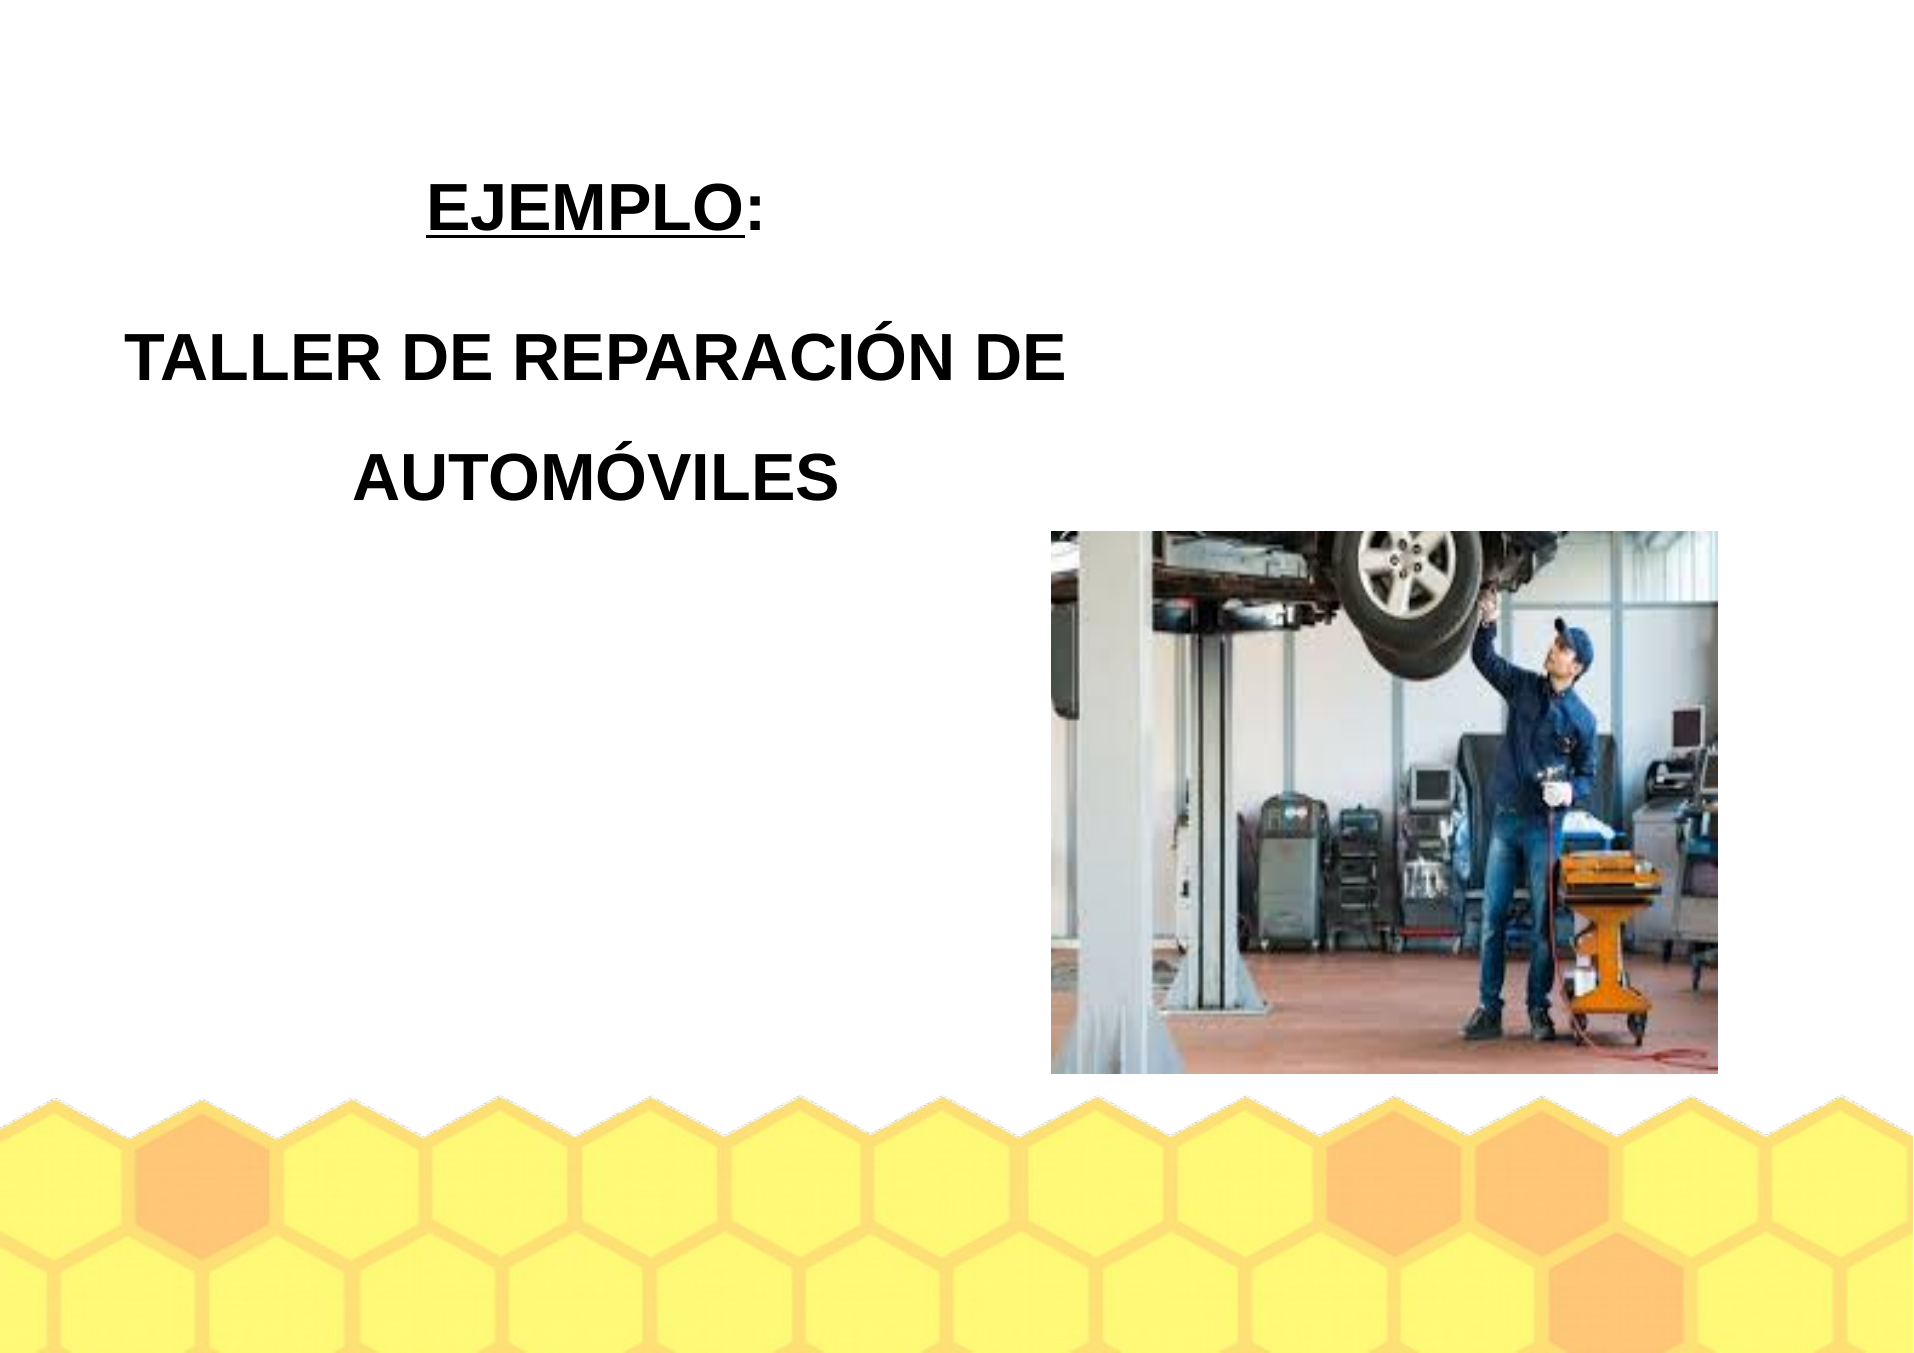

# EJEMPLO:
TALLER DE REPARACIÓN DE AUTOMÓVILES